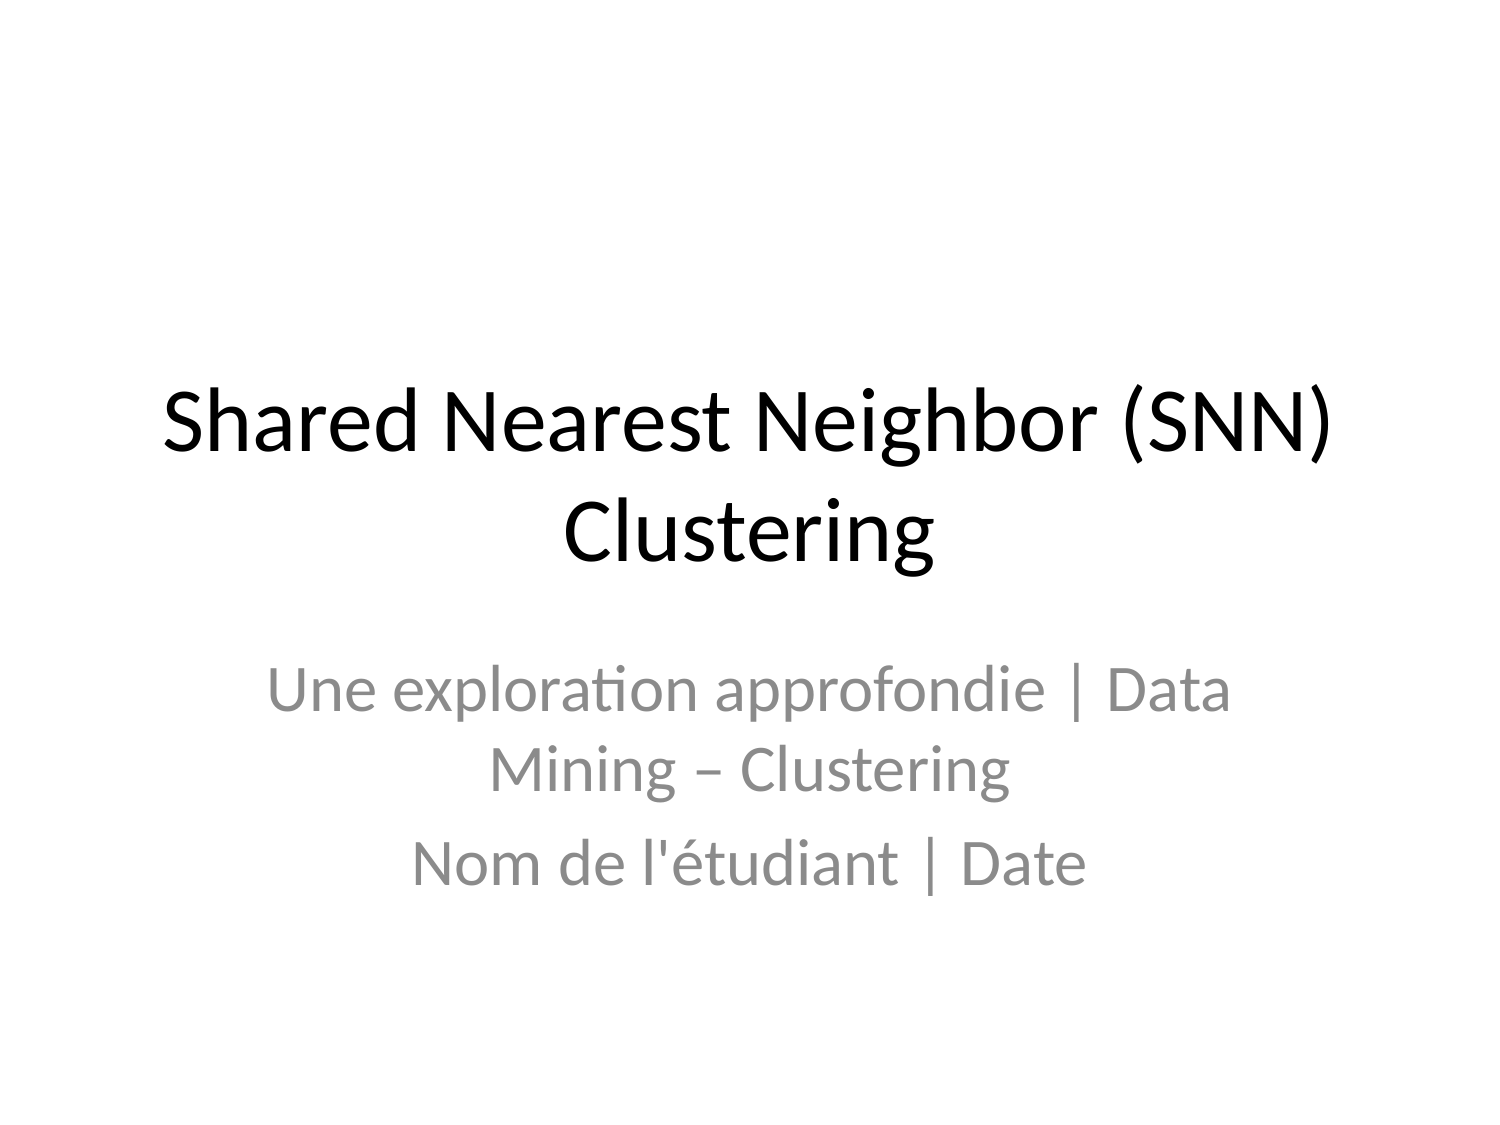

# Shared Nearest Neighbor (SNN) Clustering
Une exploration approfondie | Data Mining – Clustering
Nom de l'étudiant | Date